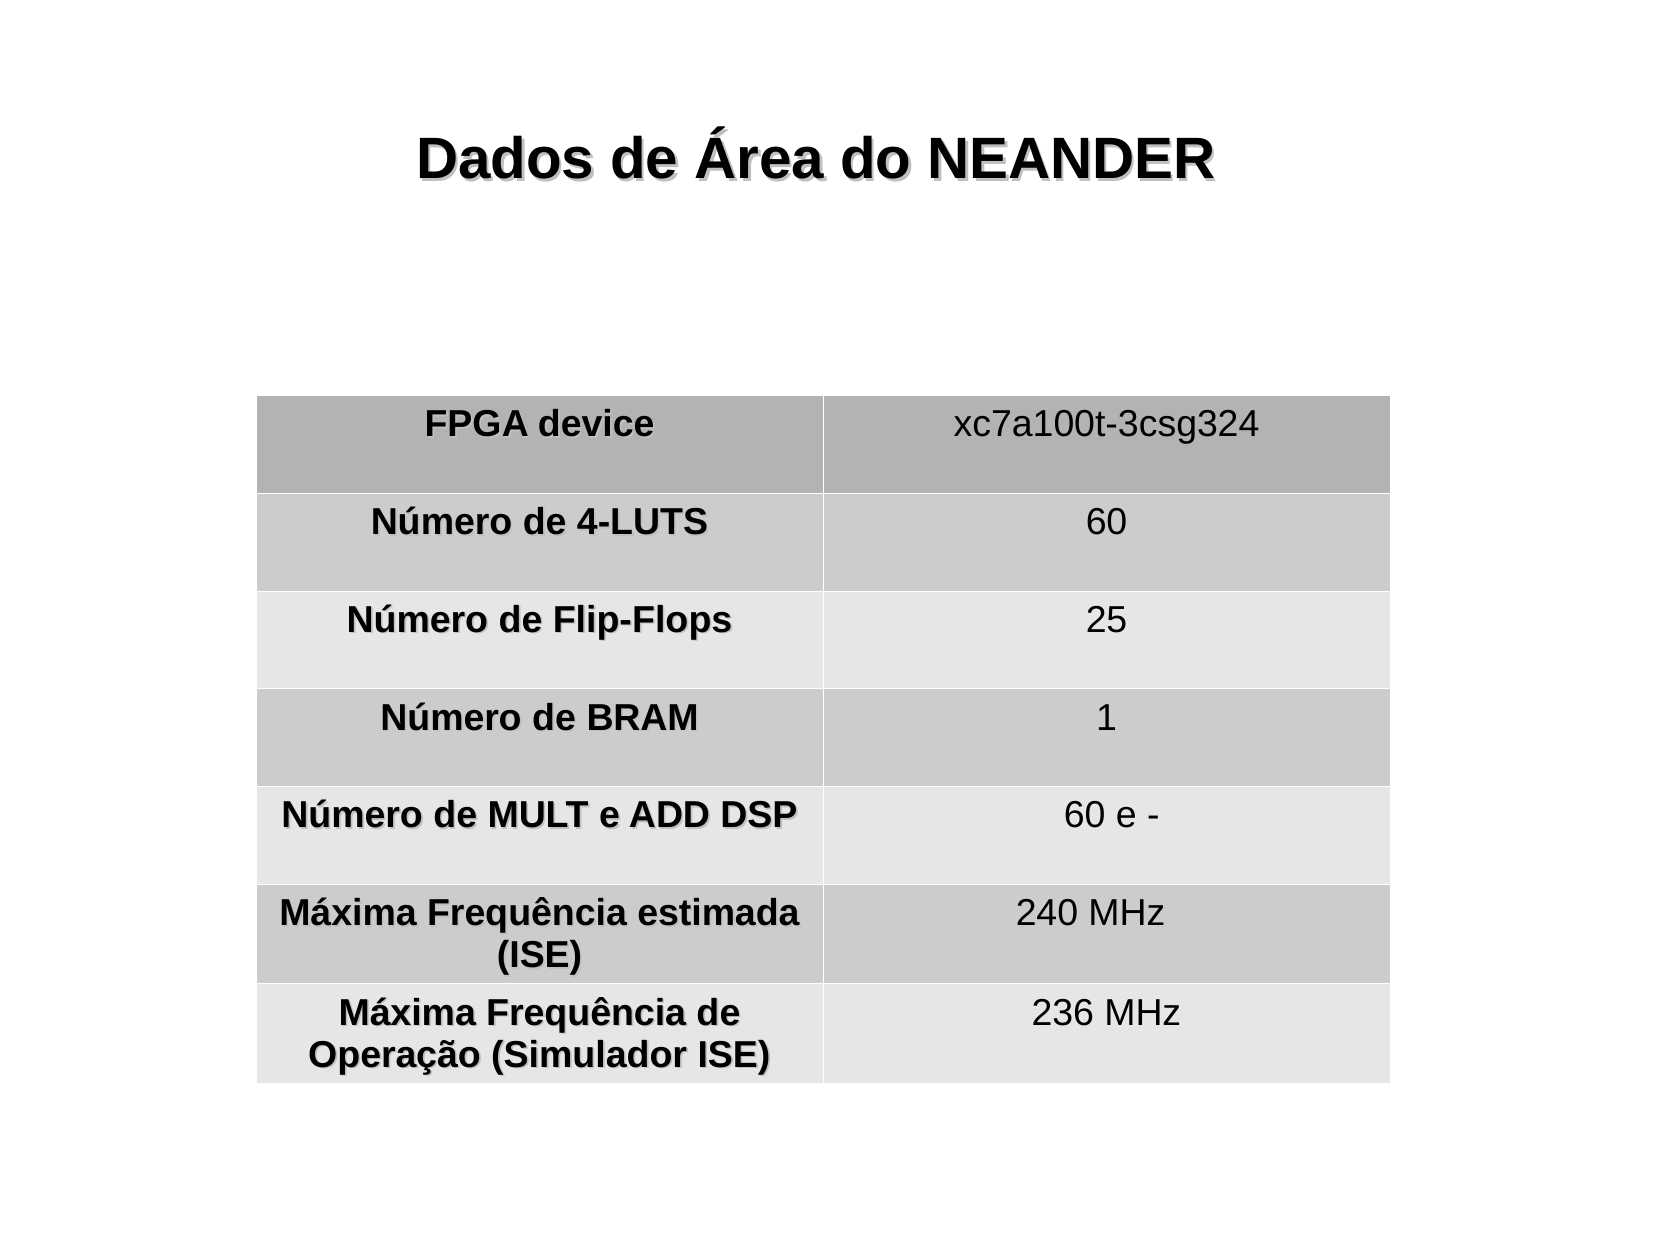

Dados de Área do NEANDER
| FPGA device | xc7a100t-3csg324 |
| --- | --- |
| Número de 4-LUTS | 60 |
| Número de Flip-Flops | 25 |
| Número de BRAM | 1 |
| Número de MULT e ADD DSP | 60 e - |
| Máxima Frequência estimada (ISE) | 240 MHz |
| Máxima Frequência de Operação (Simulador ISE) | 236 MHz |